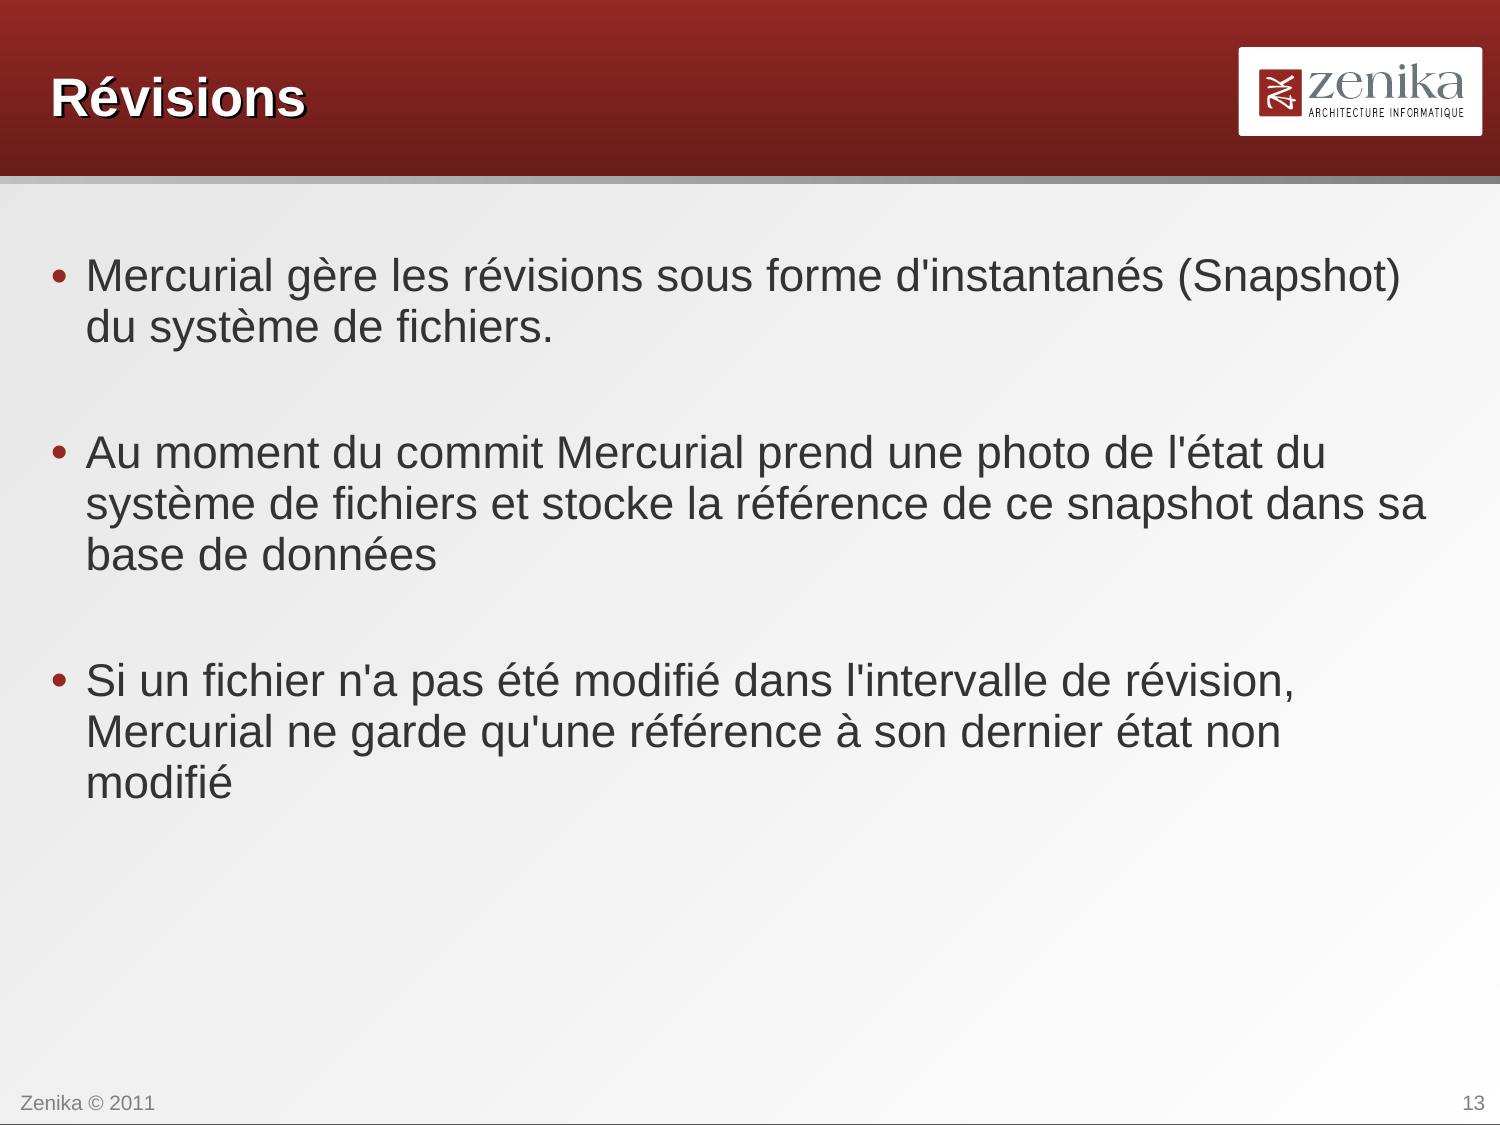

# Révisions
Mercurial gère les révisions sous forme d'instantanés (Snapshot) du système de fichiers.
Au moment du commit Mercurial prend une photo de l'état du système de fichiers et stocke la référence de ce snapshot dans sa base de données
Si un fichier n'a pas été modifié dans l'intervalle de révision, Mercurial ne garde qu'une référence à son dernier état non modifié